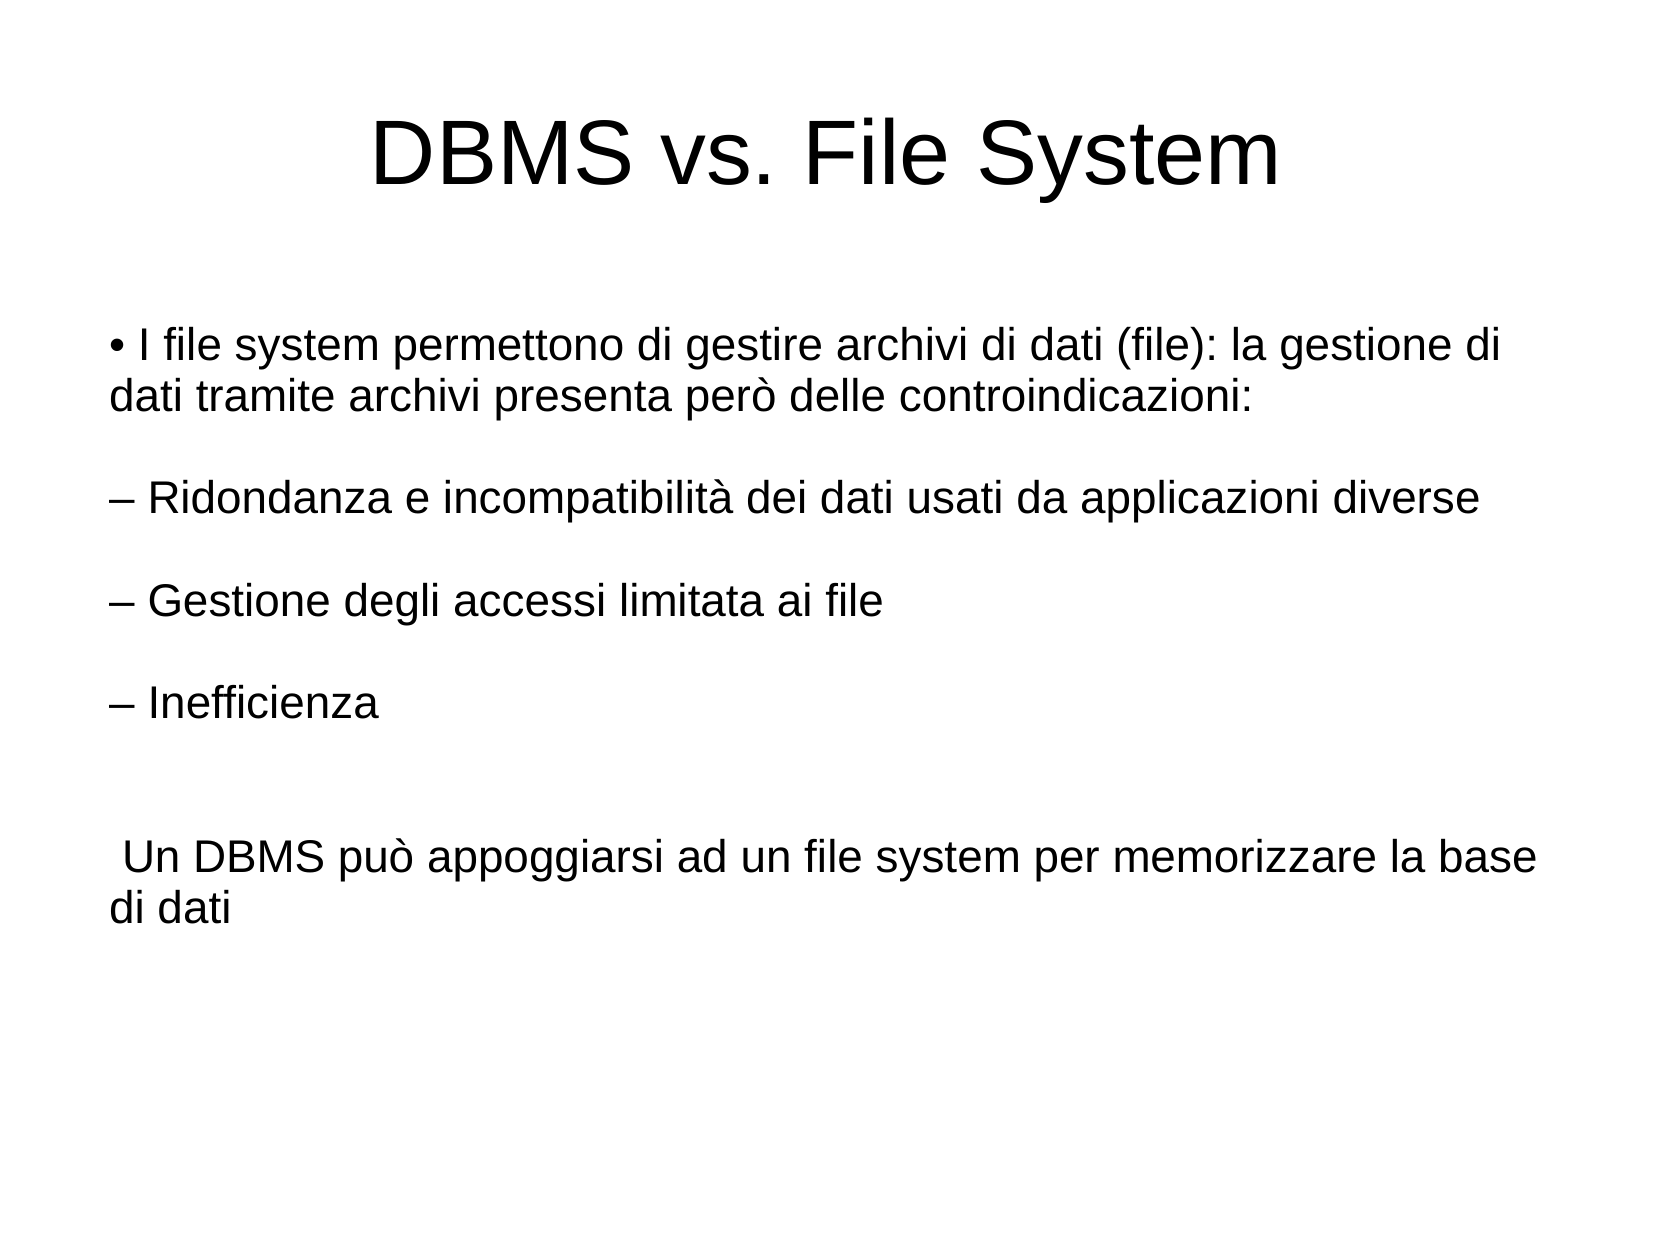

# DBMS vs. File System
• I file system permettono di gestire archivi di dati (file): la gestione di dati tramite archivi presenta però delle controindicazioni:
– Ridondanza e incompatibilità dei dati usati da applicazioni diverse
– Gestione degli accessi limitata ai file
– Inefficienza
 Un DBMS può appoggiarsi ad un file system per memorizzare la base di dati